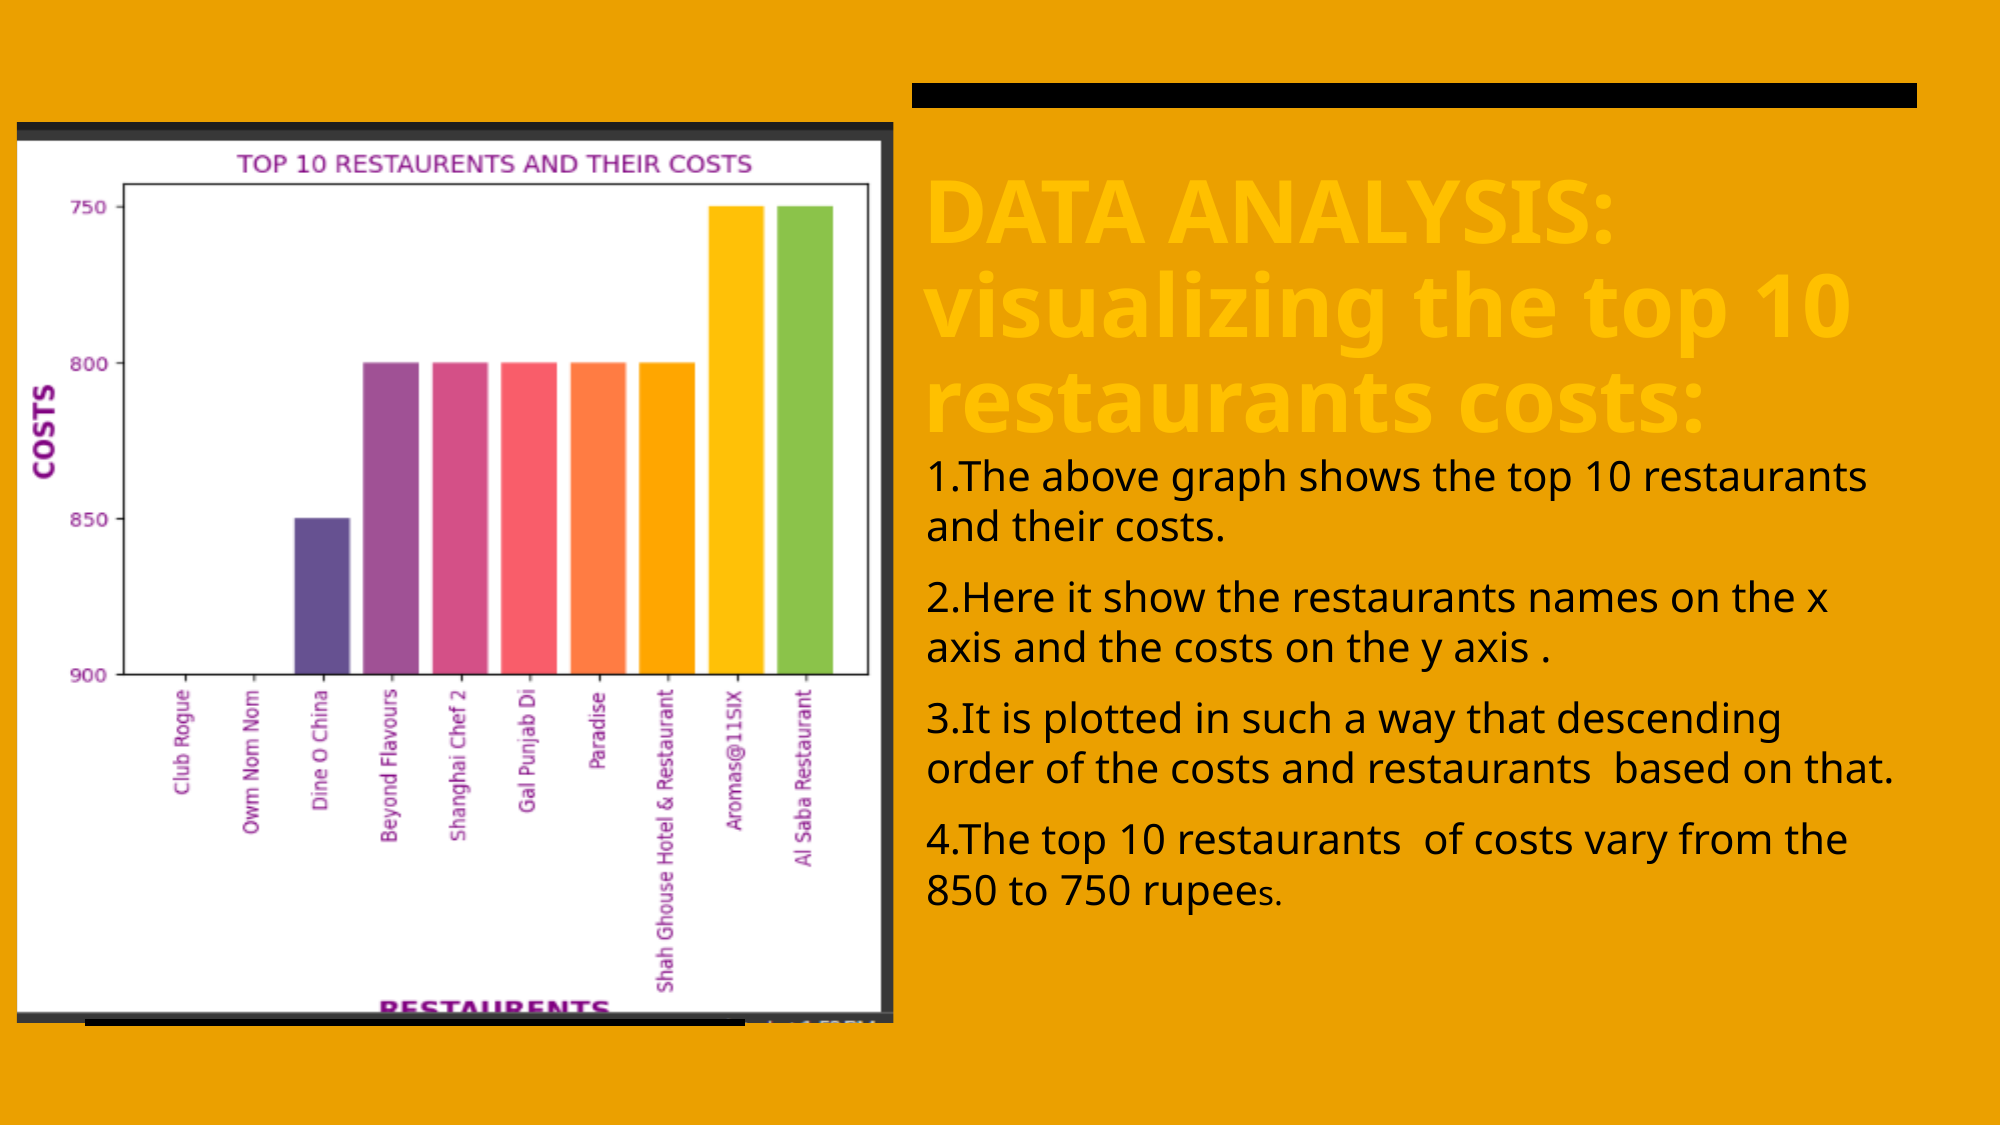

# DATA ANALYSIS: visualizing the top 10 restaurants costs:
1.The above graph shows the top 10 restaurants and their costs.
2.Here it show the restaurants names on the x axis and the costs on the y axis .
3.It is plotted in such a way that descending order of the costs and restaurants  based on that.
4.The top 10 restaurants  of costs vary from the 850 to 750 rupees.